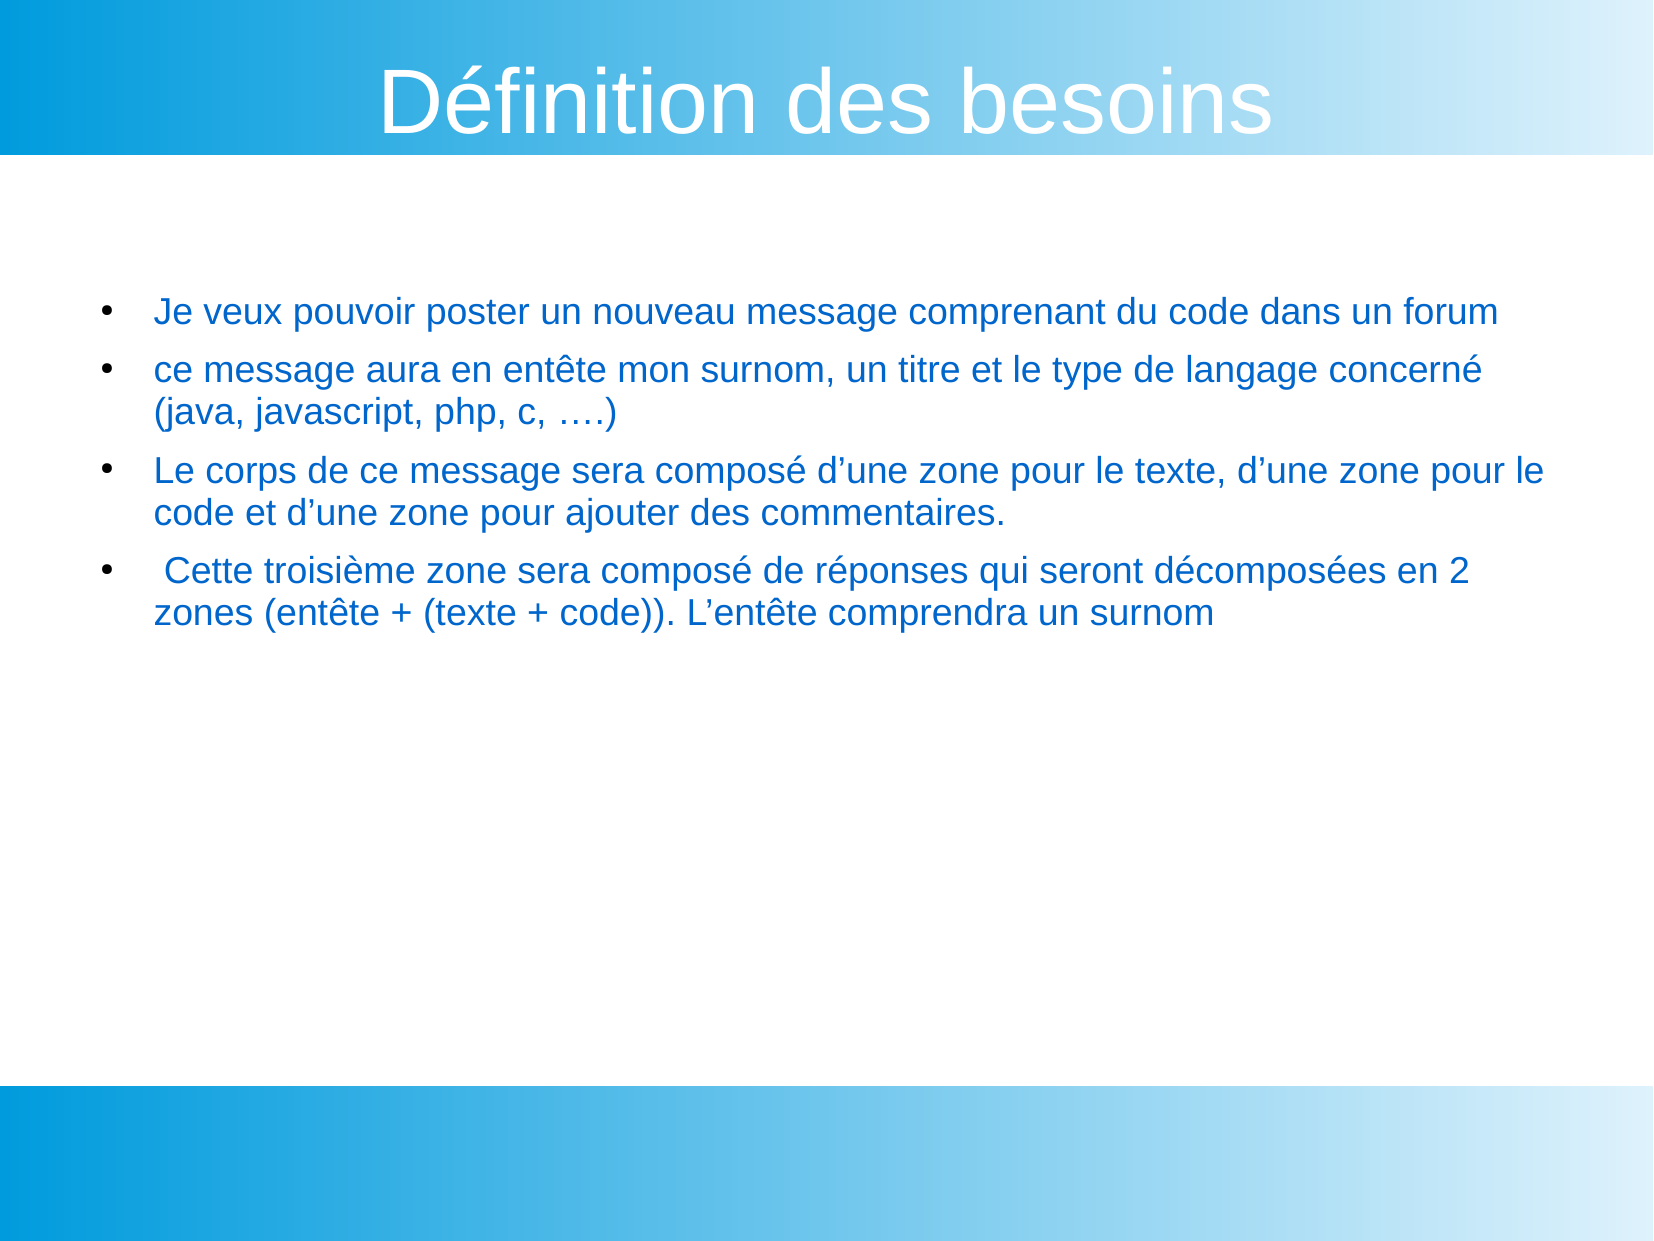

# Définition des besoins
Je veux pouvoir poster un nouveau message comprenant du code dans un forum
ce message aura en entête mon surnom, un titre et le type de langage concerné (java, javascript, php, c, ….)
Le corps de ce message sera composé d’une zone pour le texte, d’une zone pour le code et d’une zone pour ajouter des commentaires.
 Cette troisième zone sera composé de réponses qui seront décomposées en 2 zones (entête + (texte + code)). L’entête comprendra un surnom